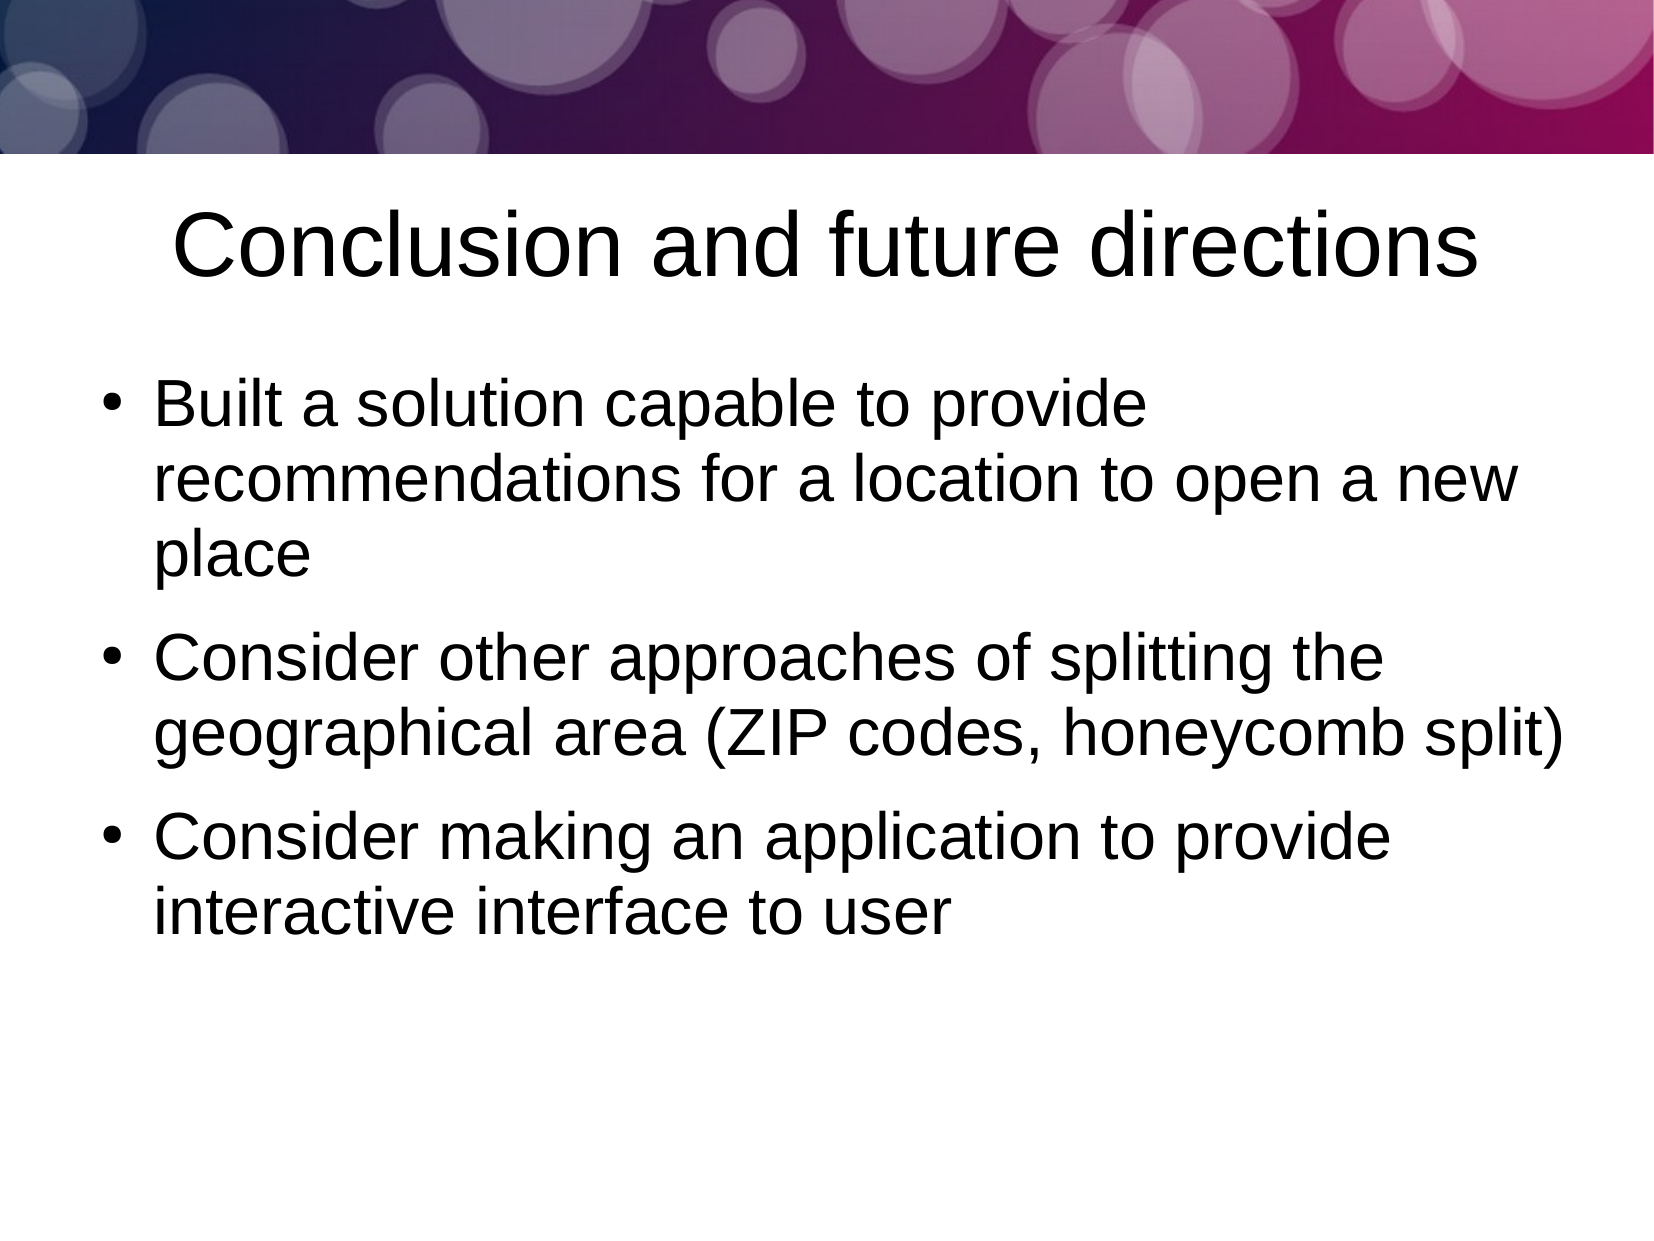

# Conclusion and future directions
Built a solution capable to provide recommendations for a location to open a new place
Consider other approaches of splitting the geographical area (ZIP codes, honeycomb split)
Consider making an application to provide interactive interface to user